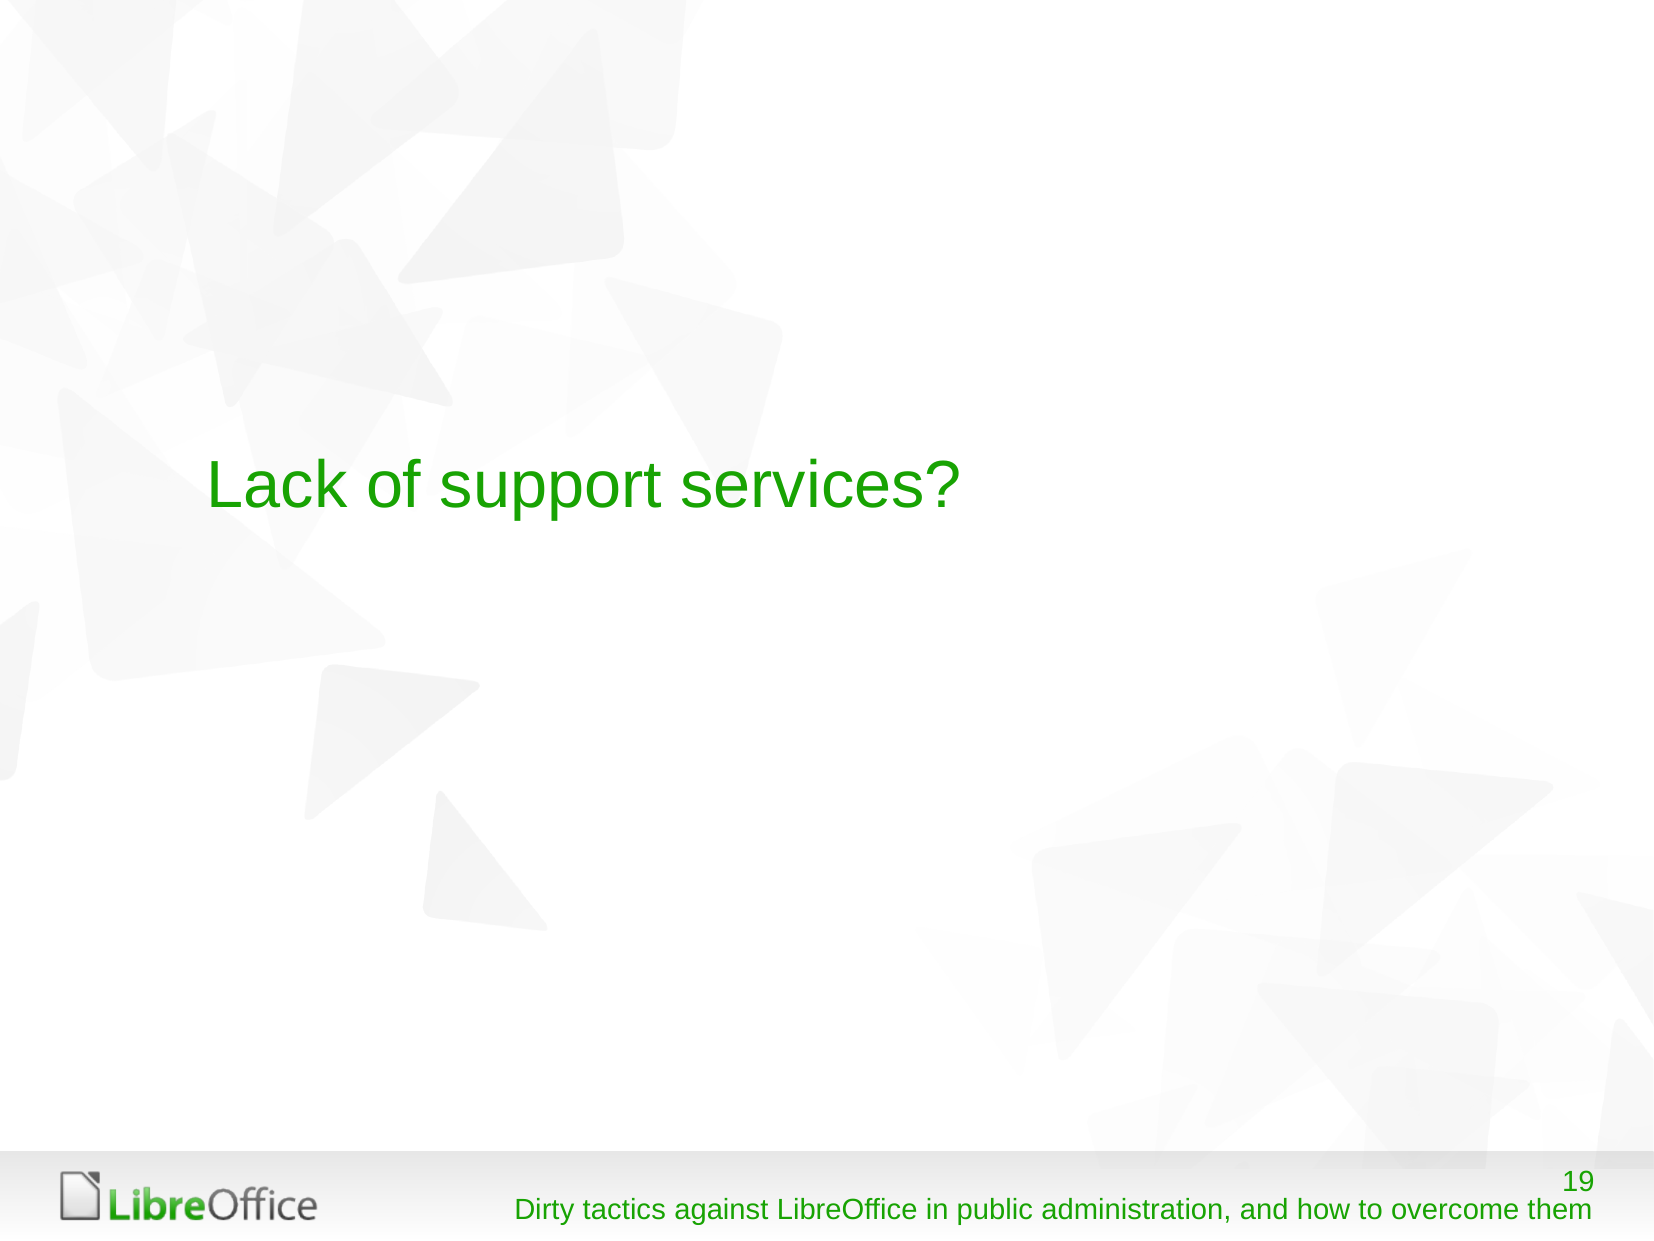

# Lack of support services?
19
Dirty tactics against LibreOffice in public administration, and how to overcome them